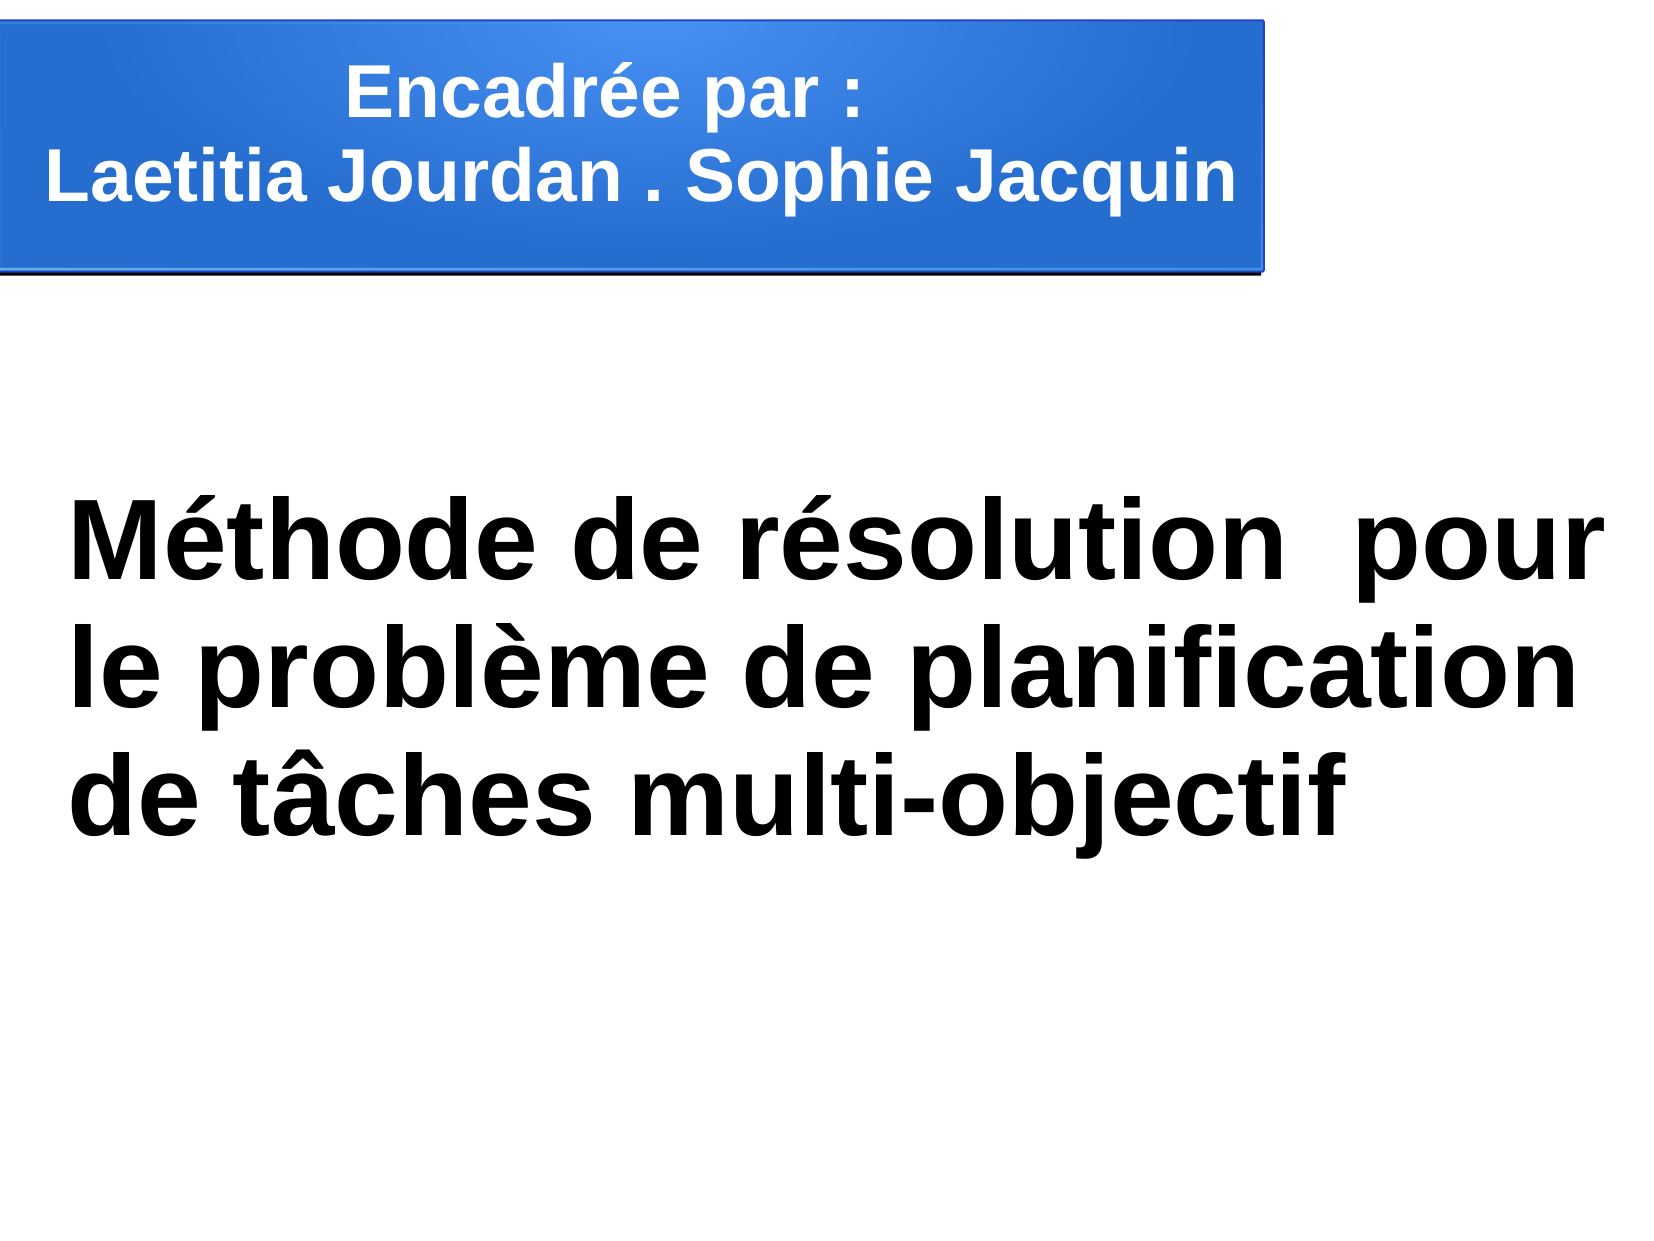

Encadrée par :
Laetitia Jourdan . Sophie Jacquin
# Méthode de résolution pour le problème de planification de tâches multi-objectif